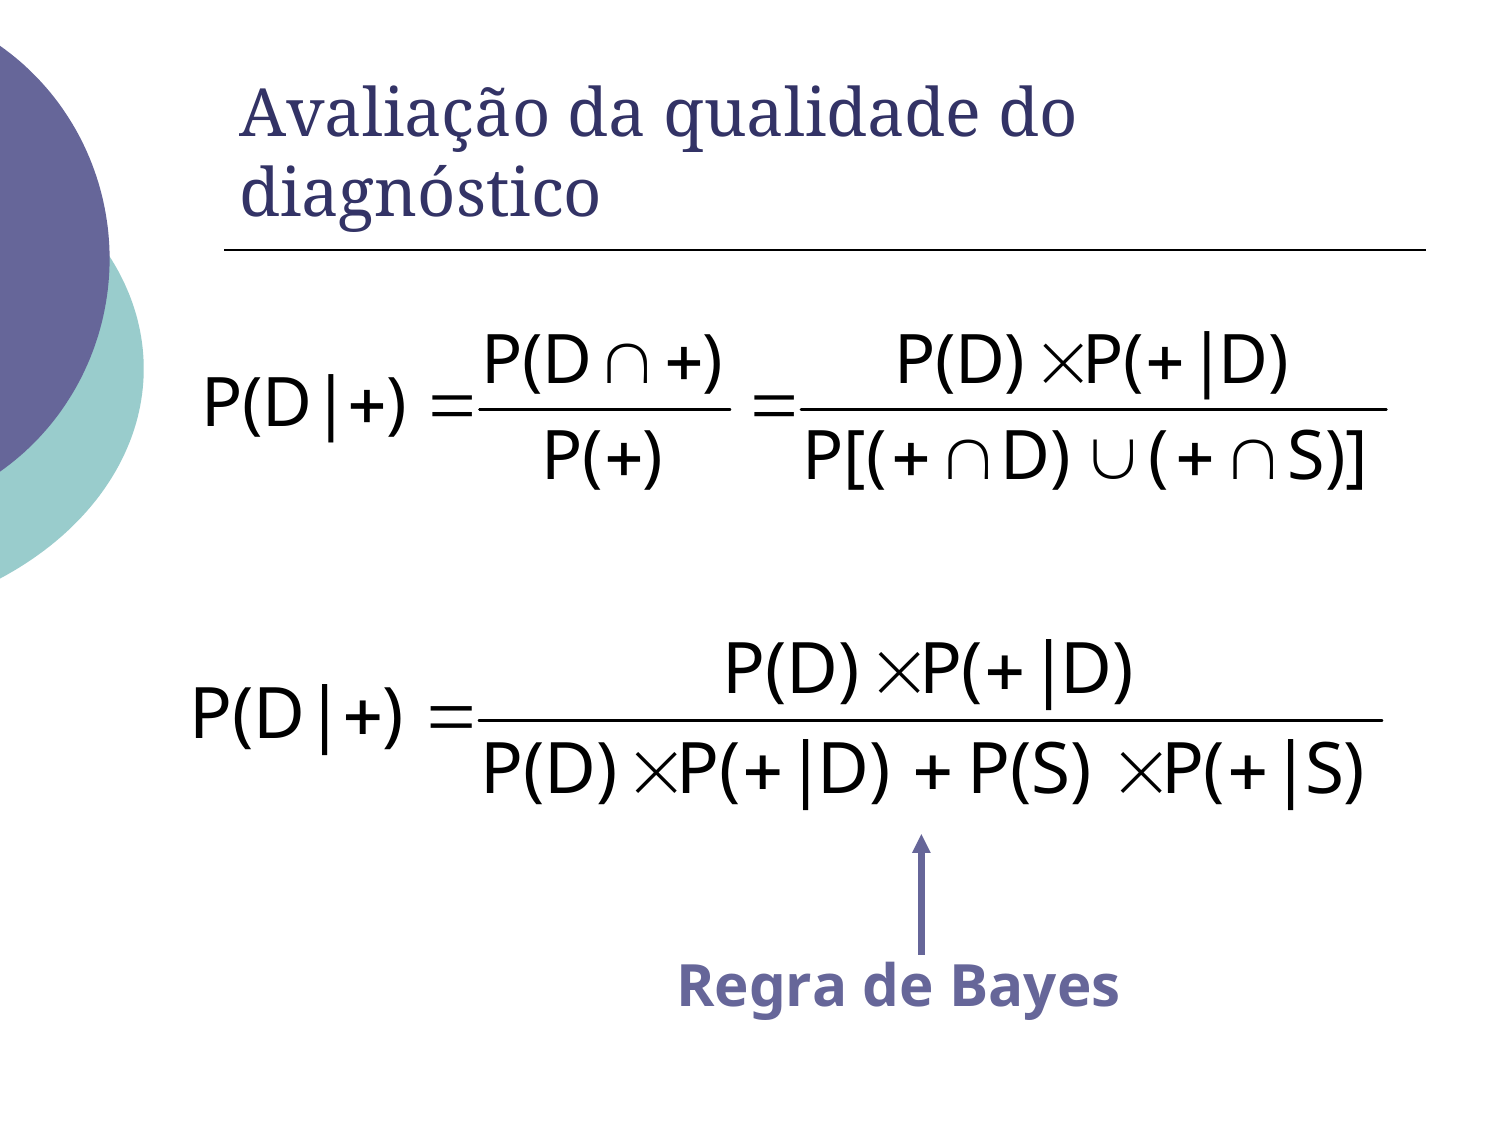

# Avaliação da qualidade do diagnóstico
Regra de Bayes